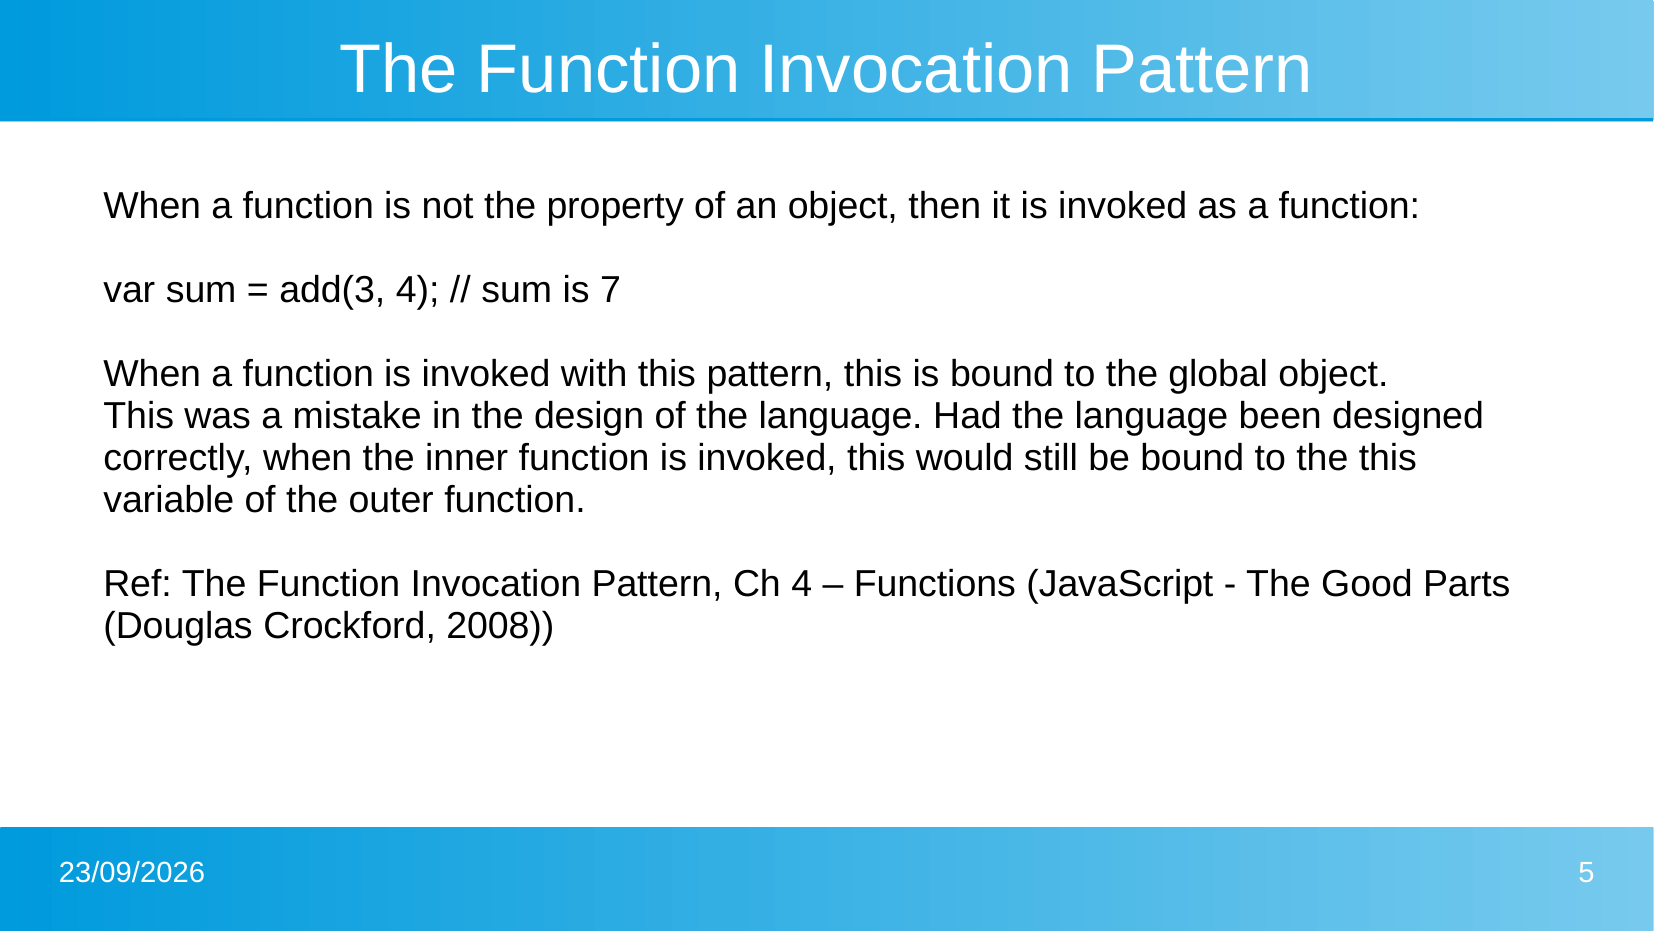

# The Function Invocation Pattern
When a function is not the property of an object, then it is invoked as a function:
var sum = add(3, 4); // sum is 7
When a function is invoked with this pattern, this is bound to the global object.
This was a mistake in the design of the language. Had the language been designed
correctly, when the inner function is invoked, this would still be bound to the this
variable of the outer function.
Ref: The Function Invocation Pattern, Ch 4 – Functions (JavaScript - The Good Parts (Douglas Crockford, 2008))
5